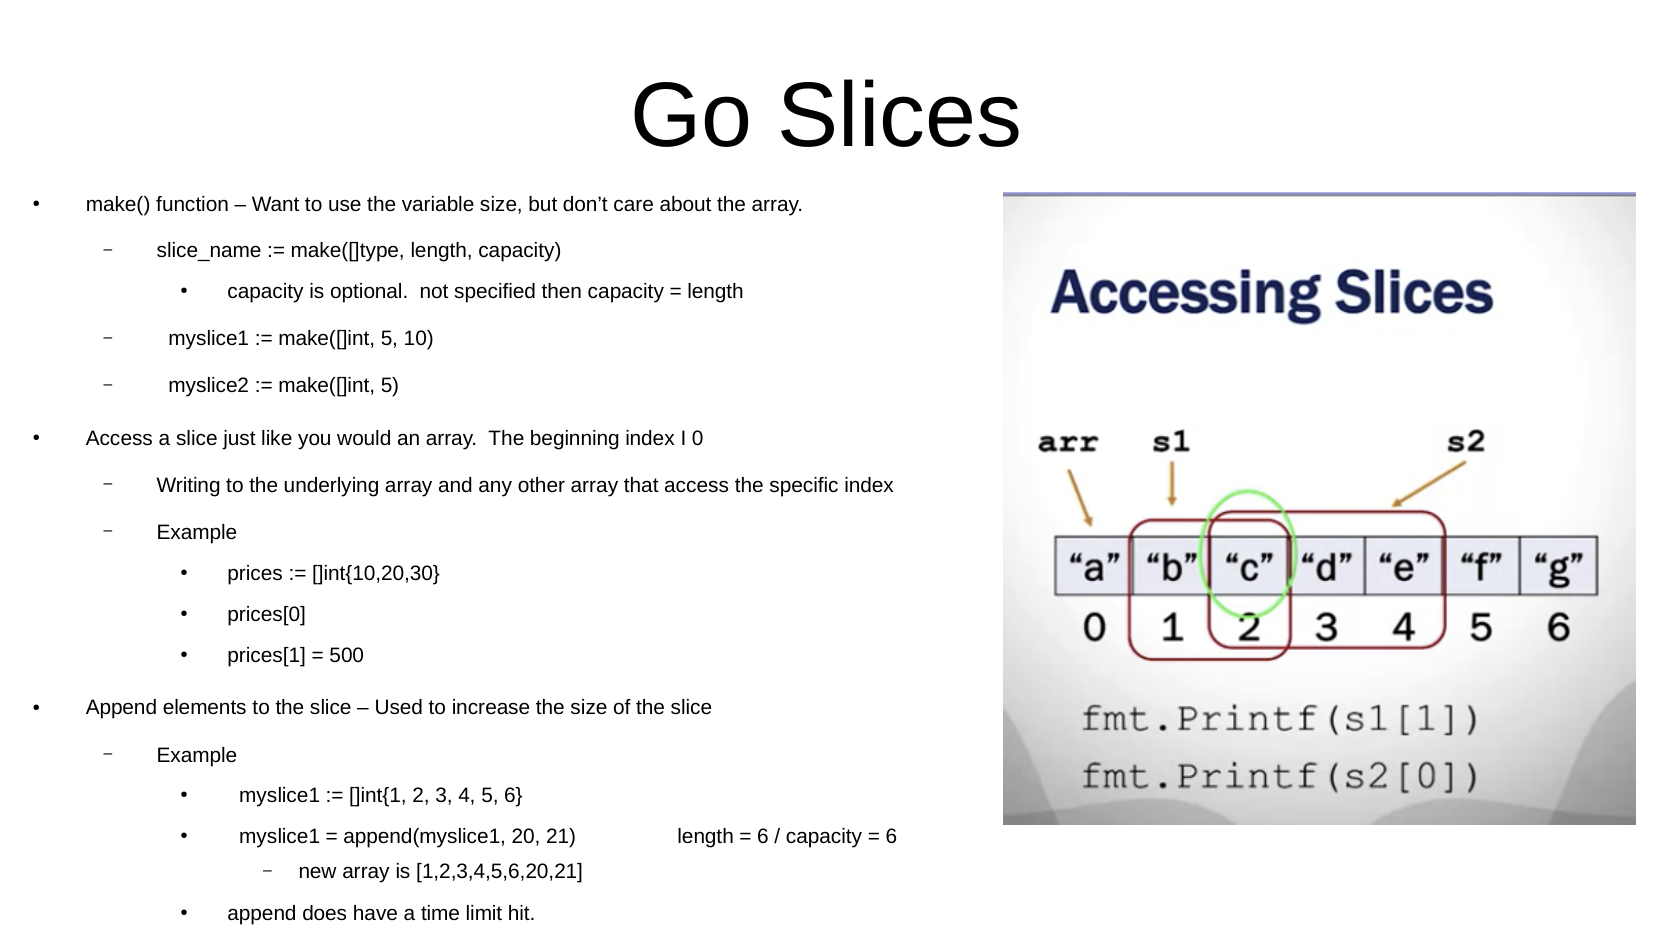

# Go Slices
make() function – Want to use the variable size, but don’t care about the array.
slice_name := make([]type, length, capacity)
capacity is optional. not specified then capacity = length
 myslice1 := make([]int, 5, 10)
 myslice2 := make([]int, 5)
Access a slice just like you would an array. The beginning index I 0
Writing to the underlying array and any other array that access the specific index
Example
prices := []int{10,20,30}
prices[0]
prices[1] = 500
Append elements to the slice – Used to increase the size of the slice
Example
 myslice1 := []int{1, 2, 3, 4, 5, 6}
 myslice1 = append(myslice1, 20, 21)		length = 6 / capacity = 6
new array is [1,2,3,4,5,6,20,21]
append does have a time limit hit.